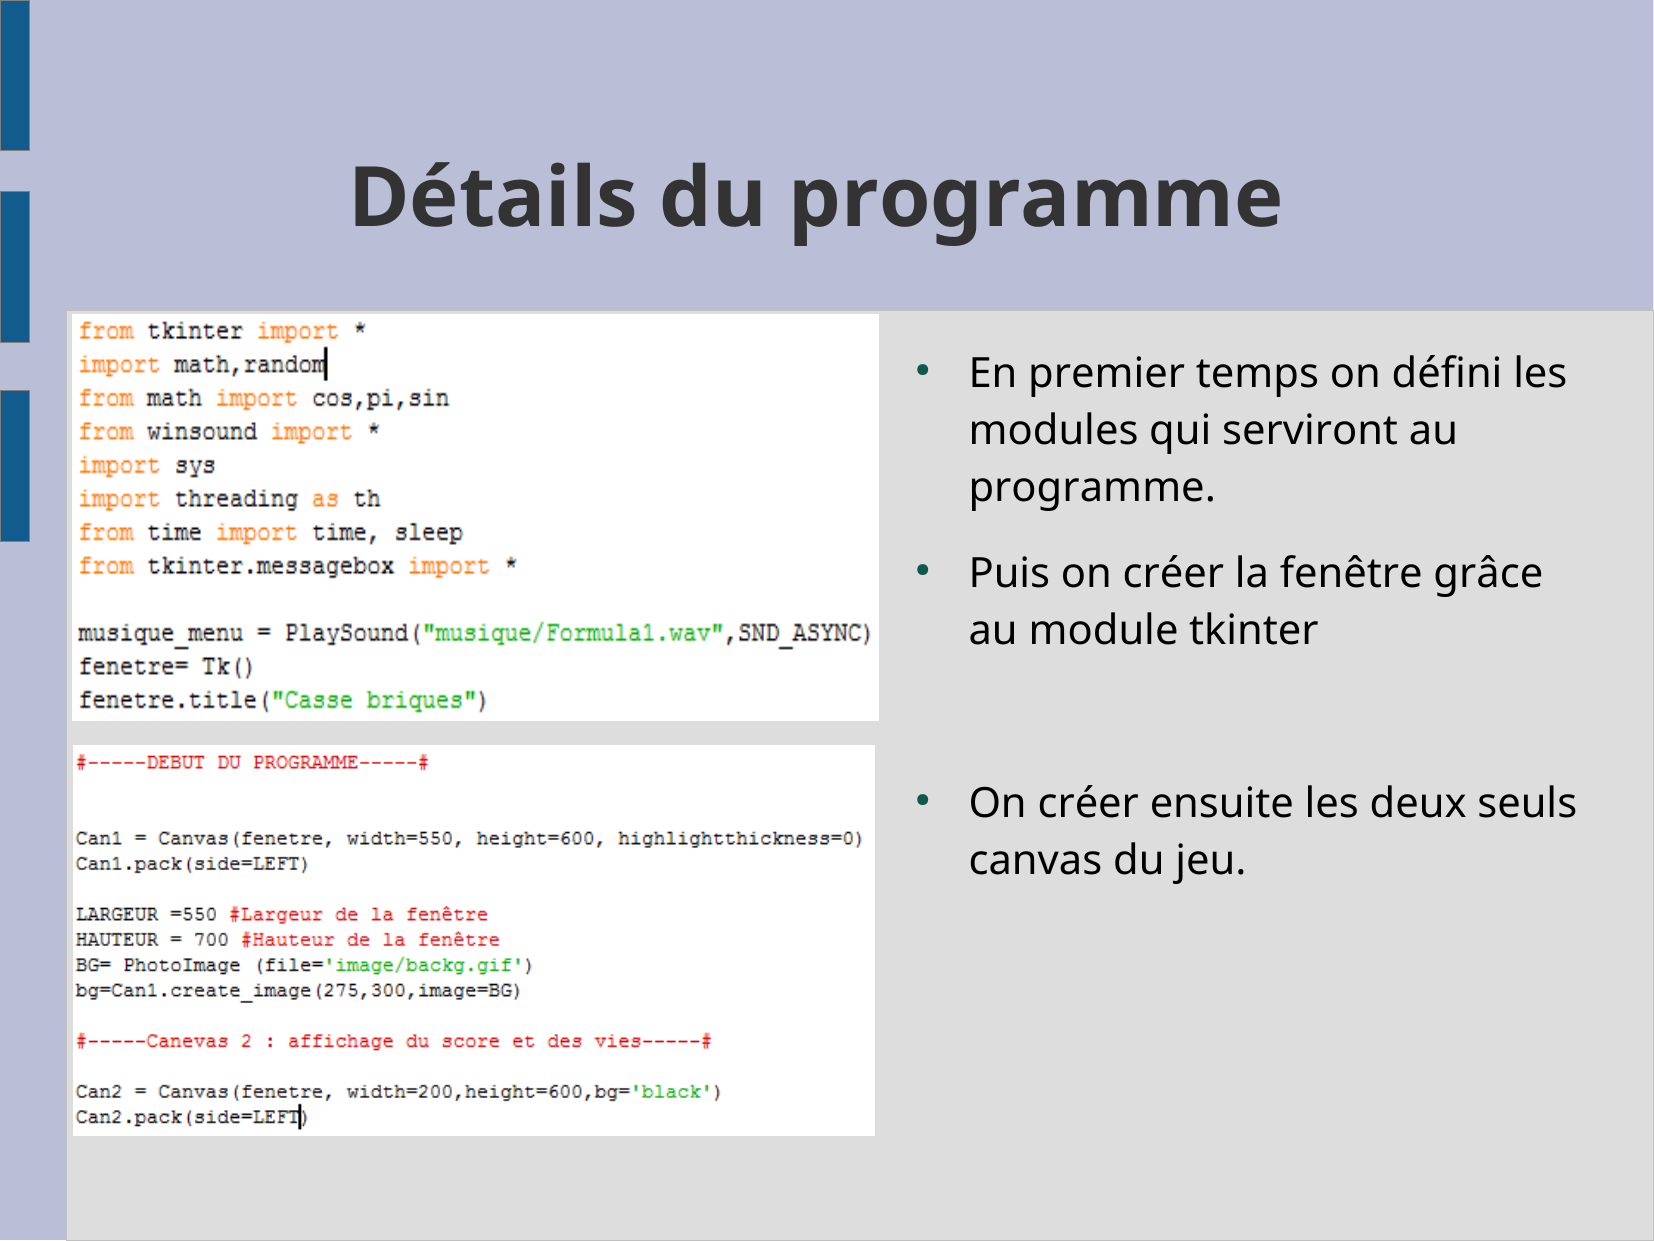

# Détails du programme
En premier temps on défini les modules qui serviront au programme.
Puis on créer la fenêtre grâce au module tkinter
On créer ensuite les deux seuls canvas du jeu.